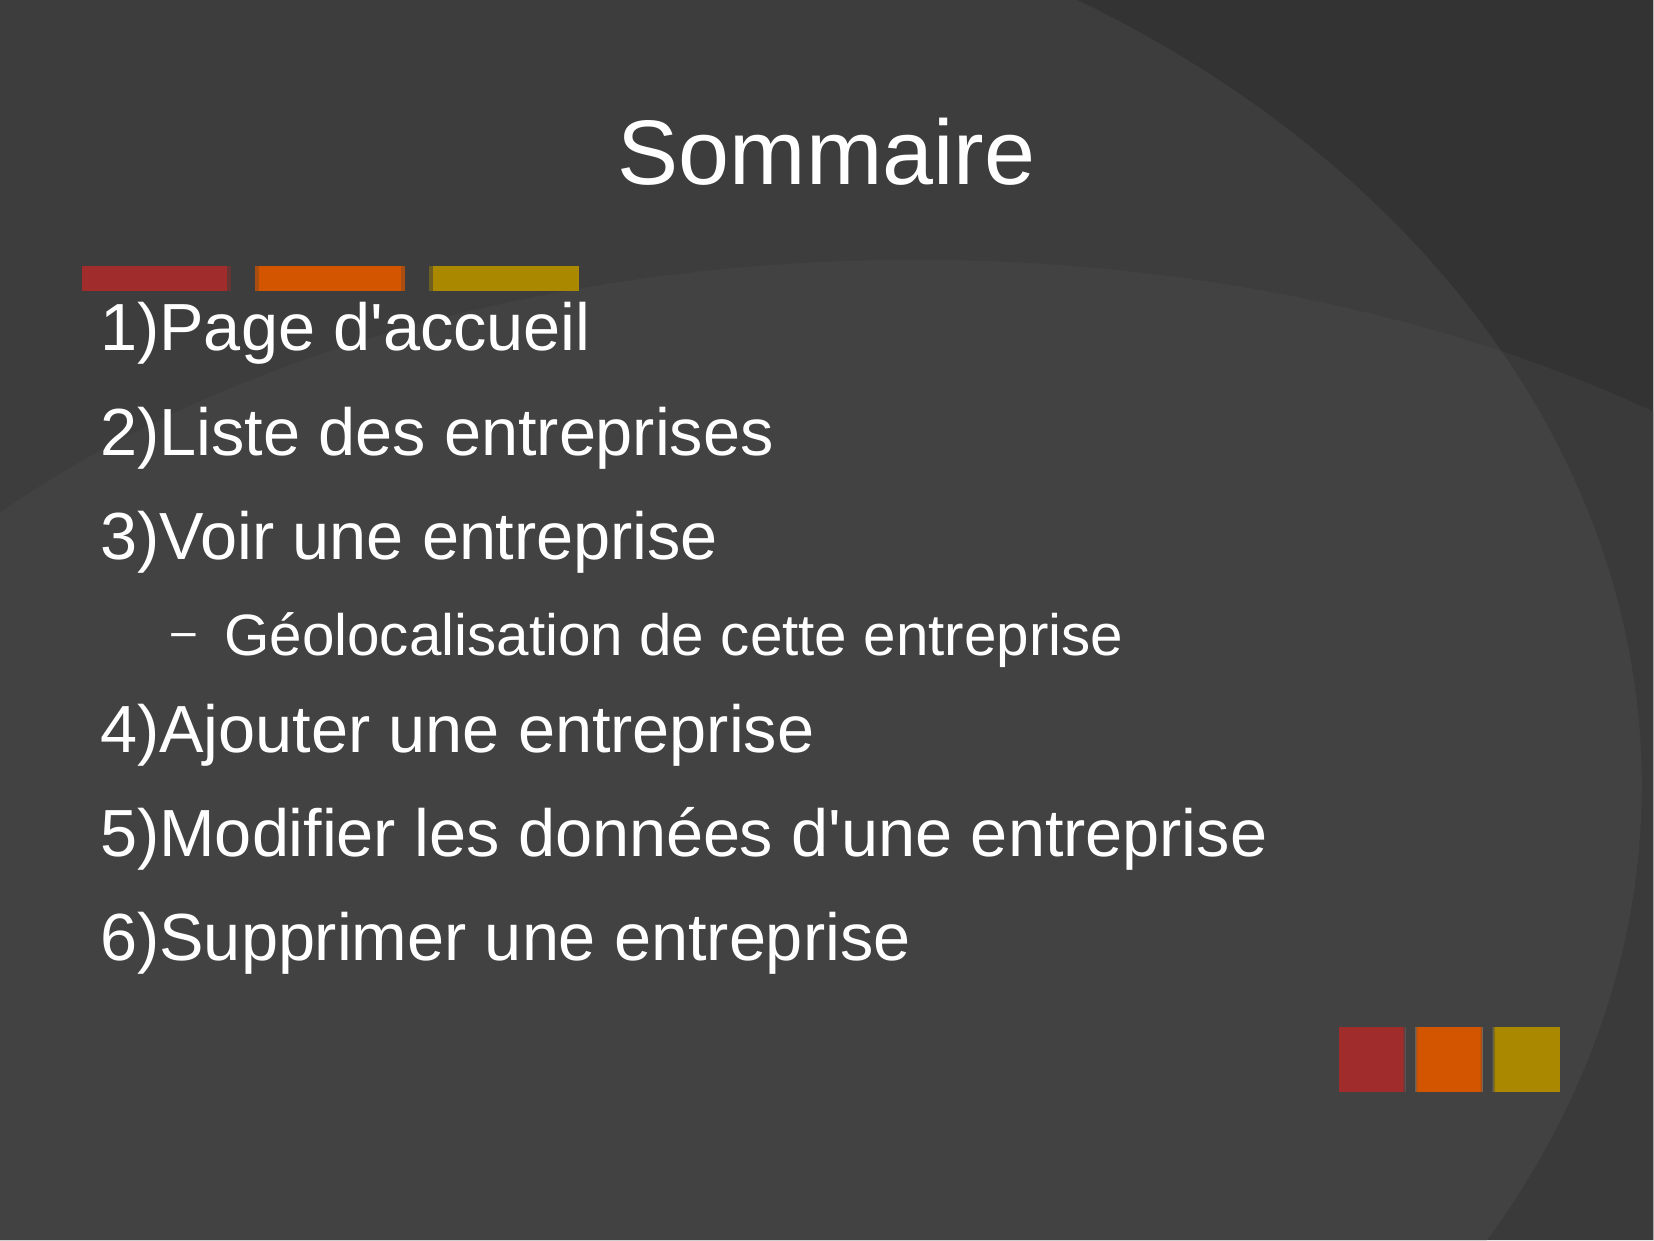

# Sommaire
Page d'accueil
Liste des entreprises
Voir une entreprise
Géolocalisation de cette entreprise
Ajouter une entreprise
Modifier les données d'une entreprise
Supprimer une entreprise